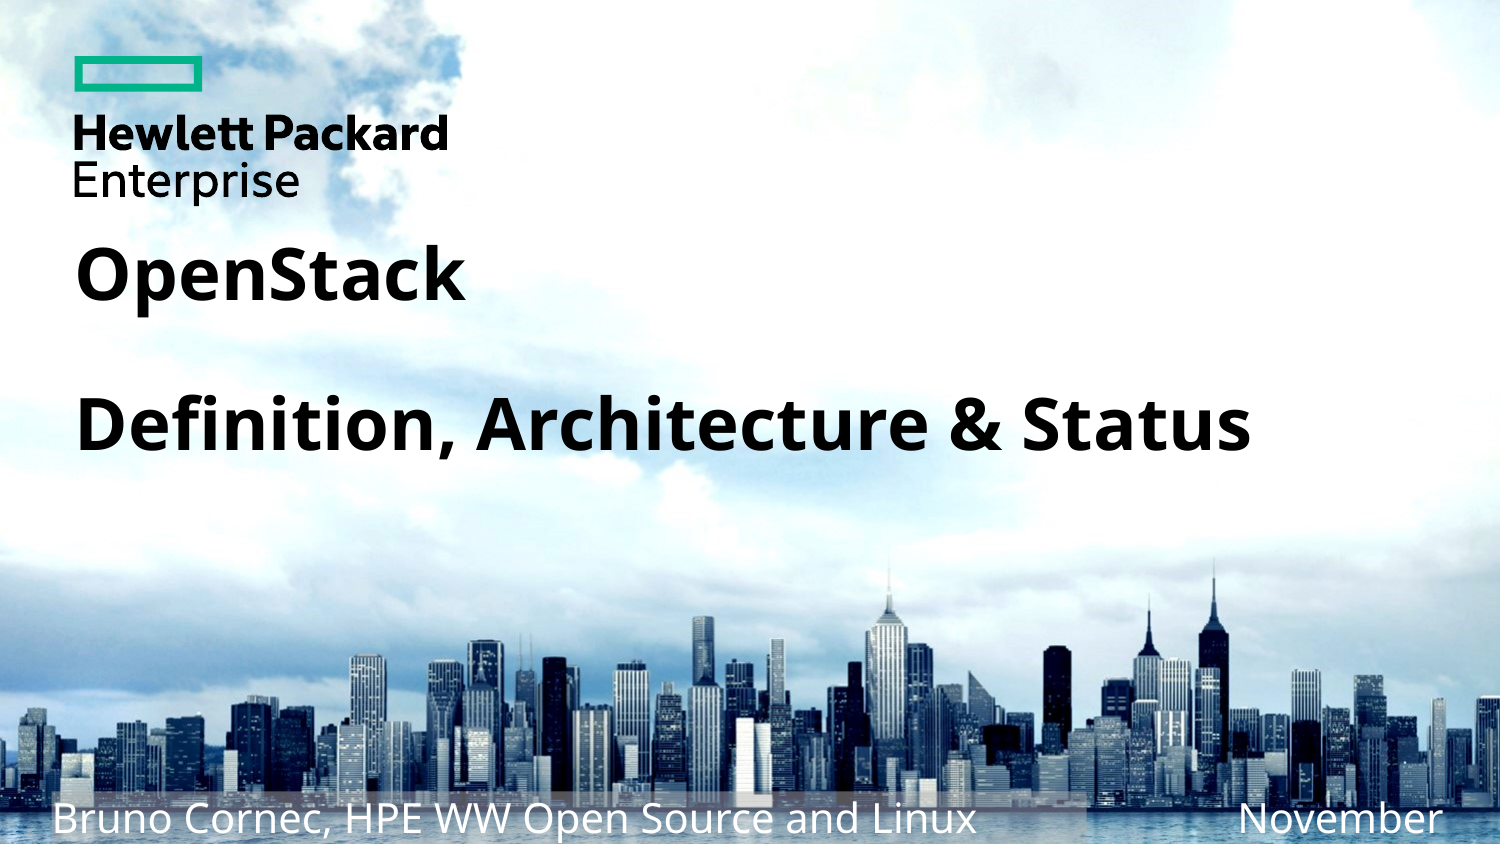

# OpenStack Definition, Architecture & Status
Bruno Cornec, HPE WW Open Source and Linux Strategist
November 2017